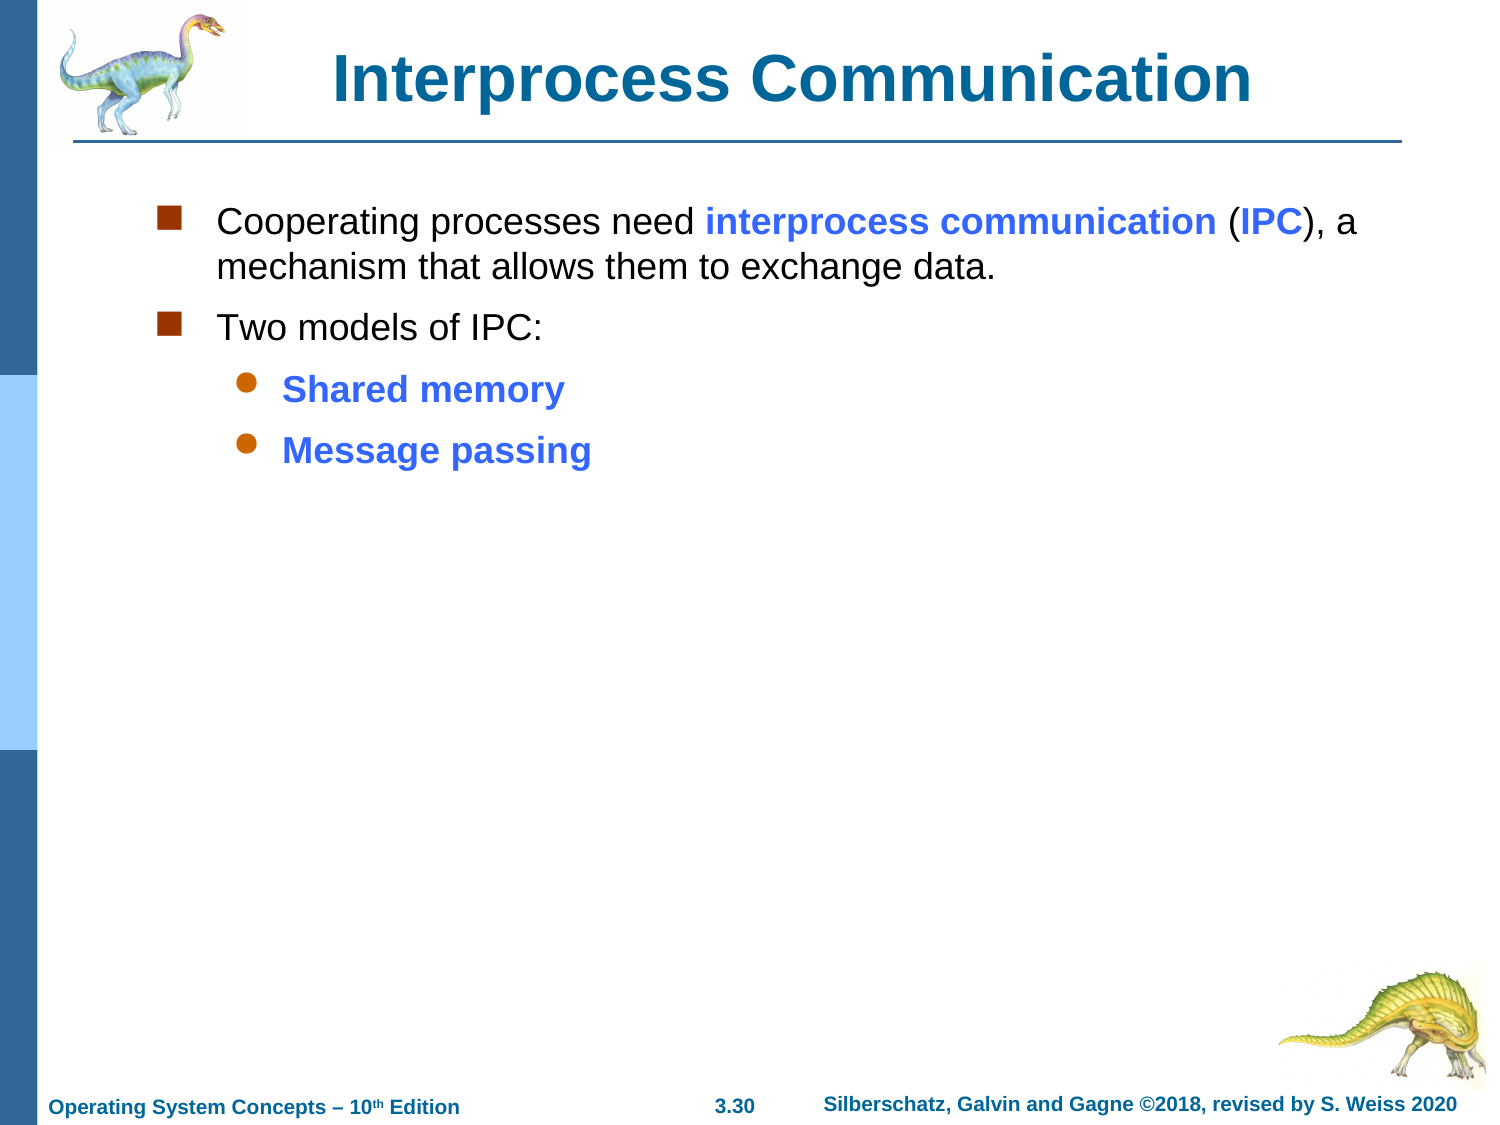

# Interprocess Communication
Cooperating processes need interprocess communication (IPC), a mechanism that allows them to exchange data.
Two models of IPC:
Shared memory
Message passing